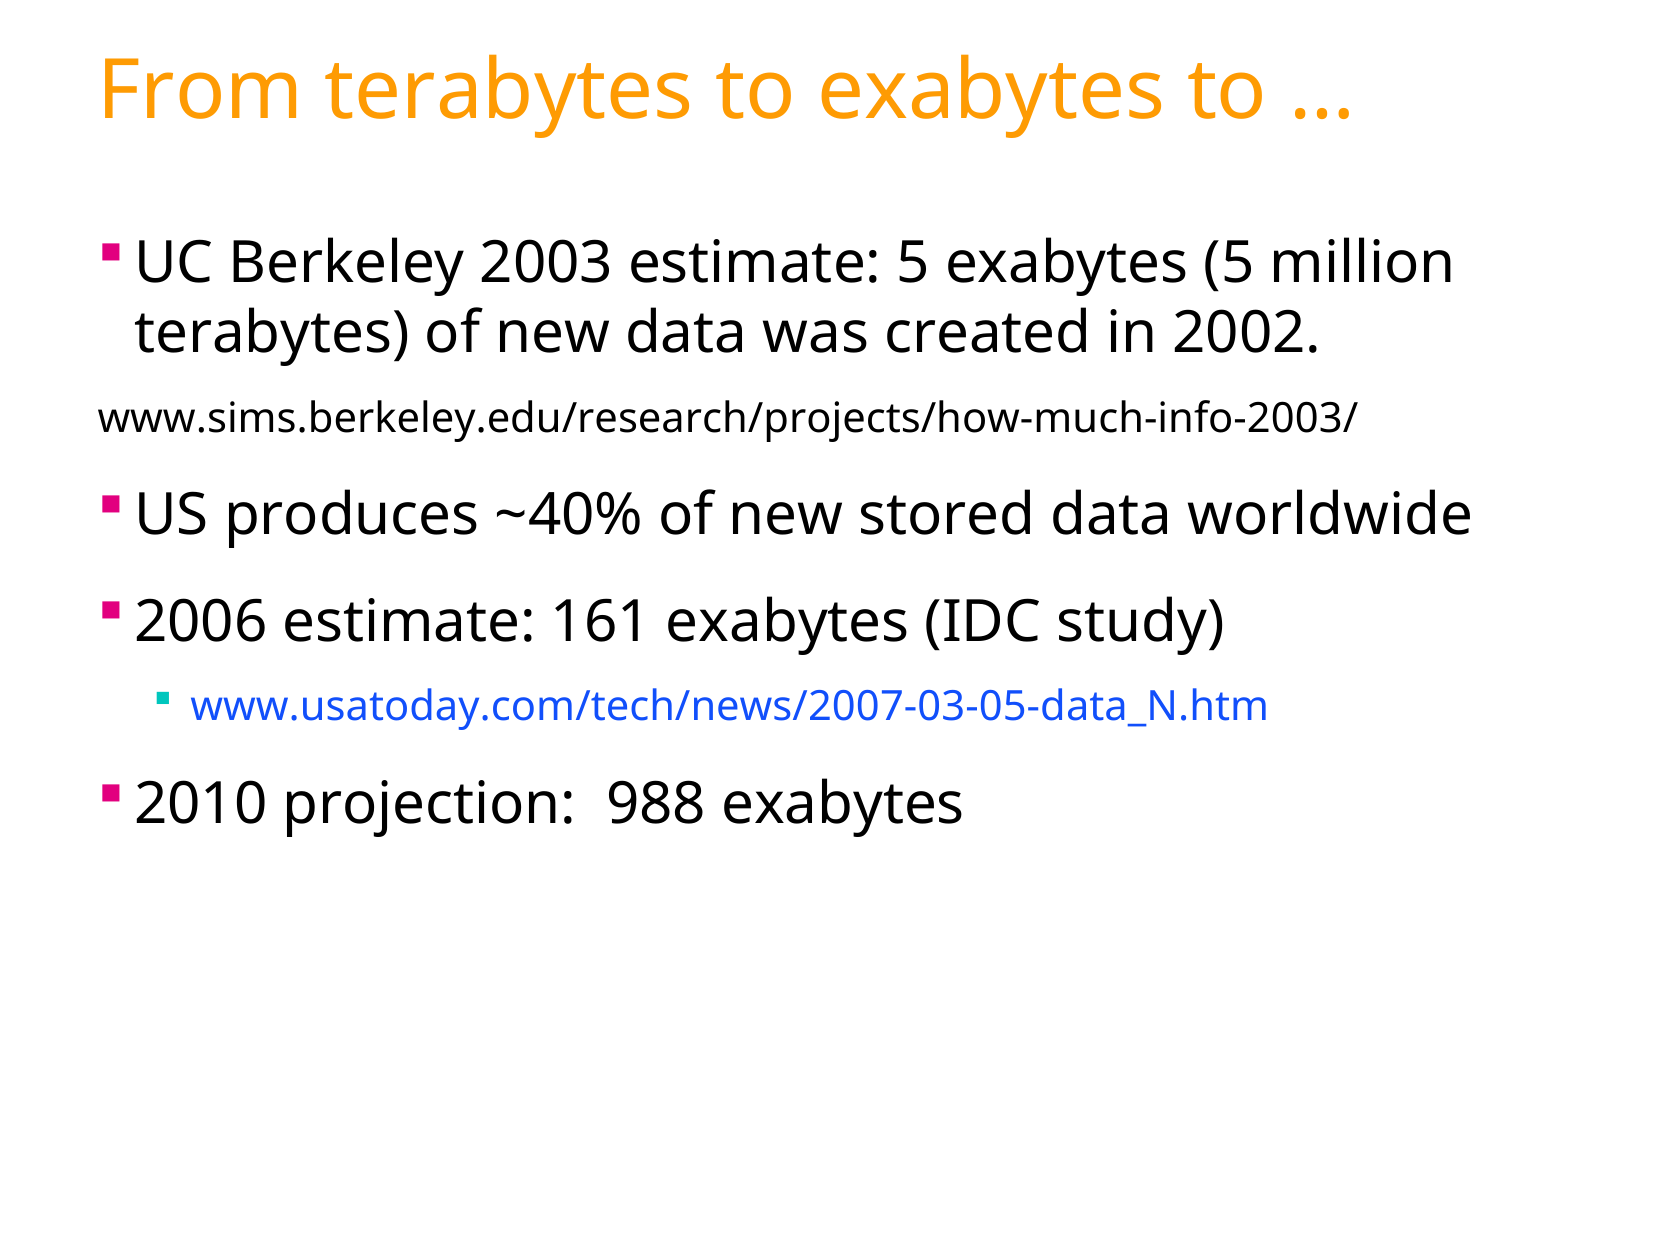

# From terabytes to exabytes to …
UC Berkeley 2003 estimate: 5 exabytes (5 million terabytes) of new data was created in 2002.
www.sims.berkeley.edu/research/projects/how-much-info-2003/
US produces ~40% of new stored data worldwide
2006 estimate: 161 exabytes (IDC study)
www.usatoday.com/tech/news/2007-03-05-data_N.htm
2010 projection: 988 exabytes